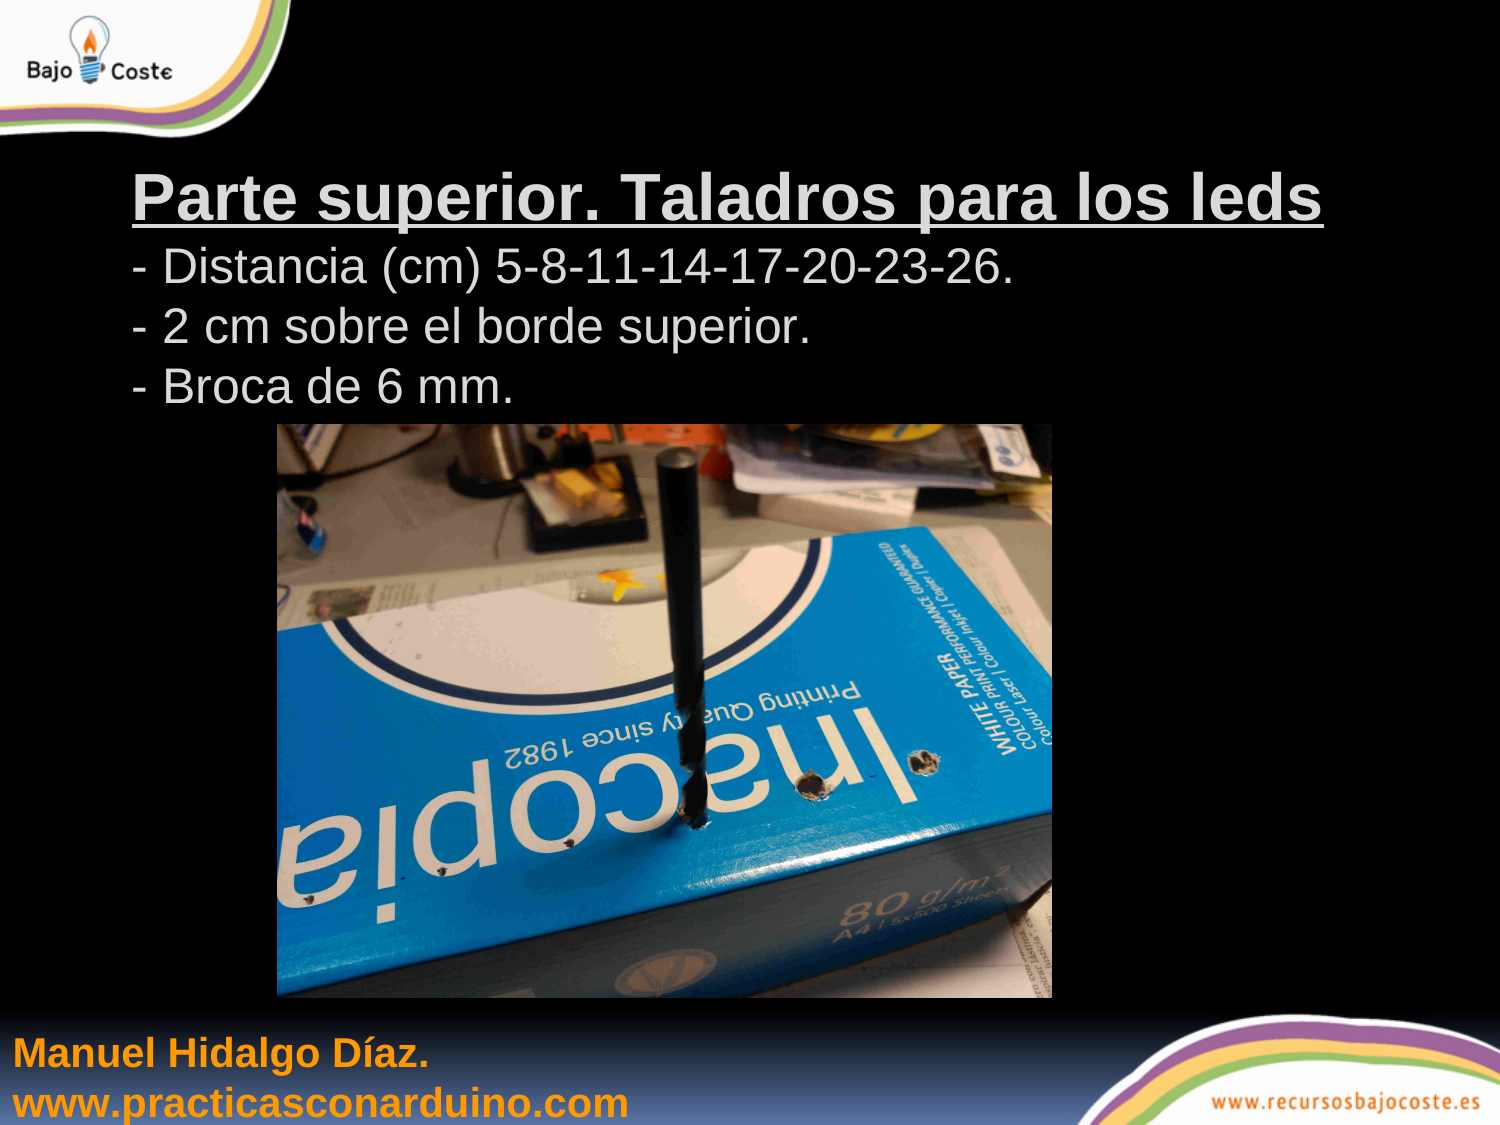

Parte superior. Taladros para los leds
- Distancia (cm) 5-8-11-14-17-20-23-26.
- 2 cm sobre el borde superior.
- Broca de 6 mm.
Manuel Hidalgo Díaz.
www.practicasconarduino.com